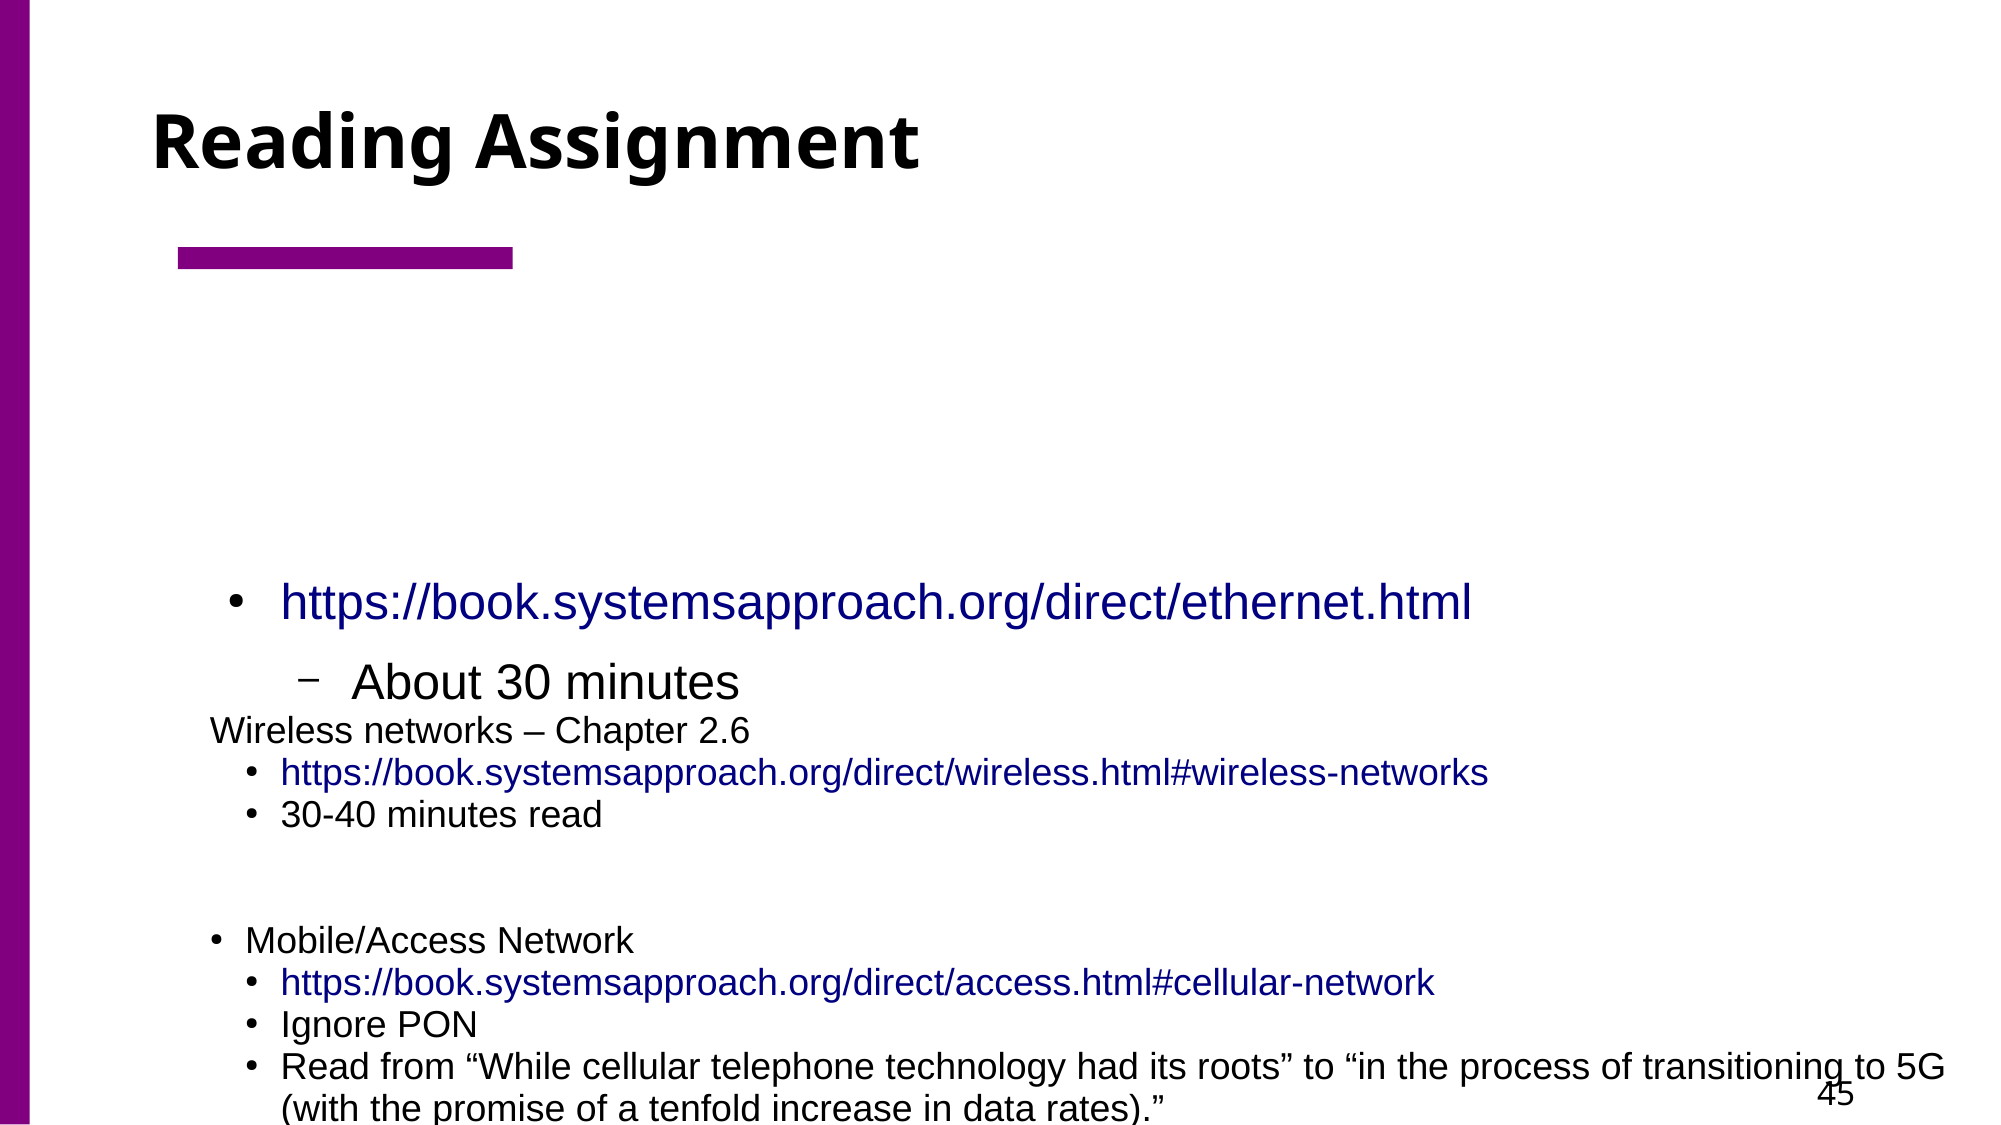

# Reading Assignment
https://book.systemsapproach.org/direct/ethernet.html
About 30 minutes
Wireless networks – Chapter 2.6
https://book.systemsapproach.org/direct/wireless.html#wireless-networks
30-40 minutes read
Mobile/Access Network
https://book.systemsapproach.org/direct/access.html#cellular-network
Ignore PON
Read from “While cellular telephone technology had its roots” to “in the process of transitioning to 5G
(with the promise of a tenfold increase in data rates).”